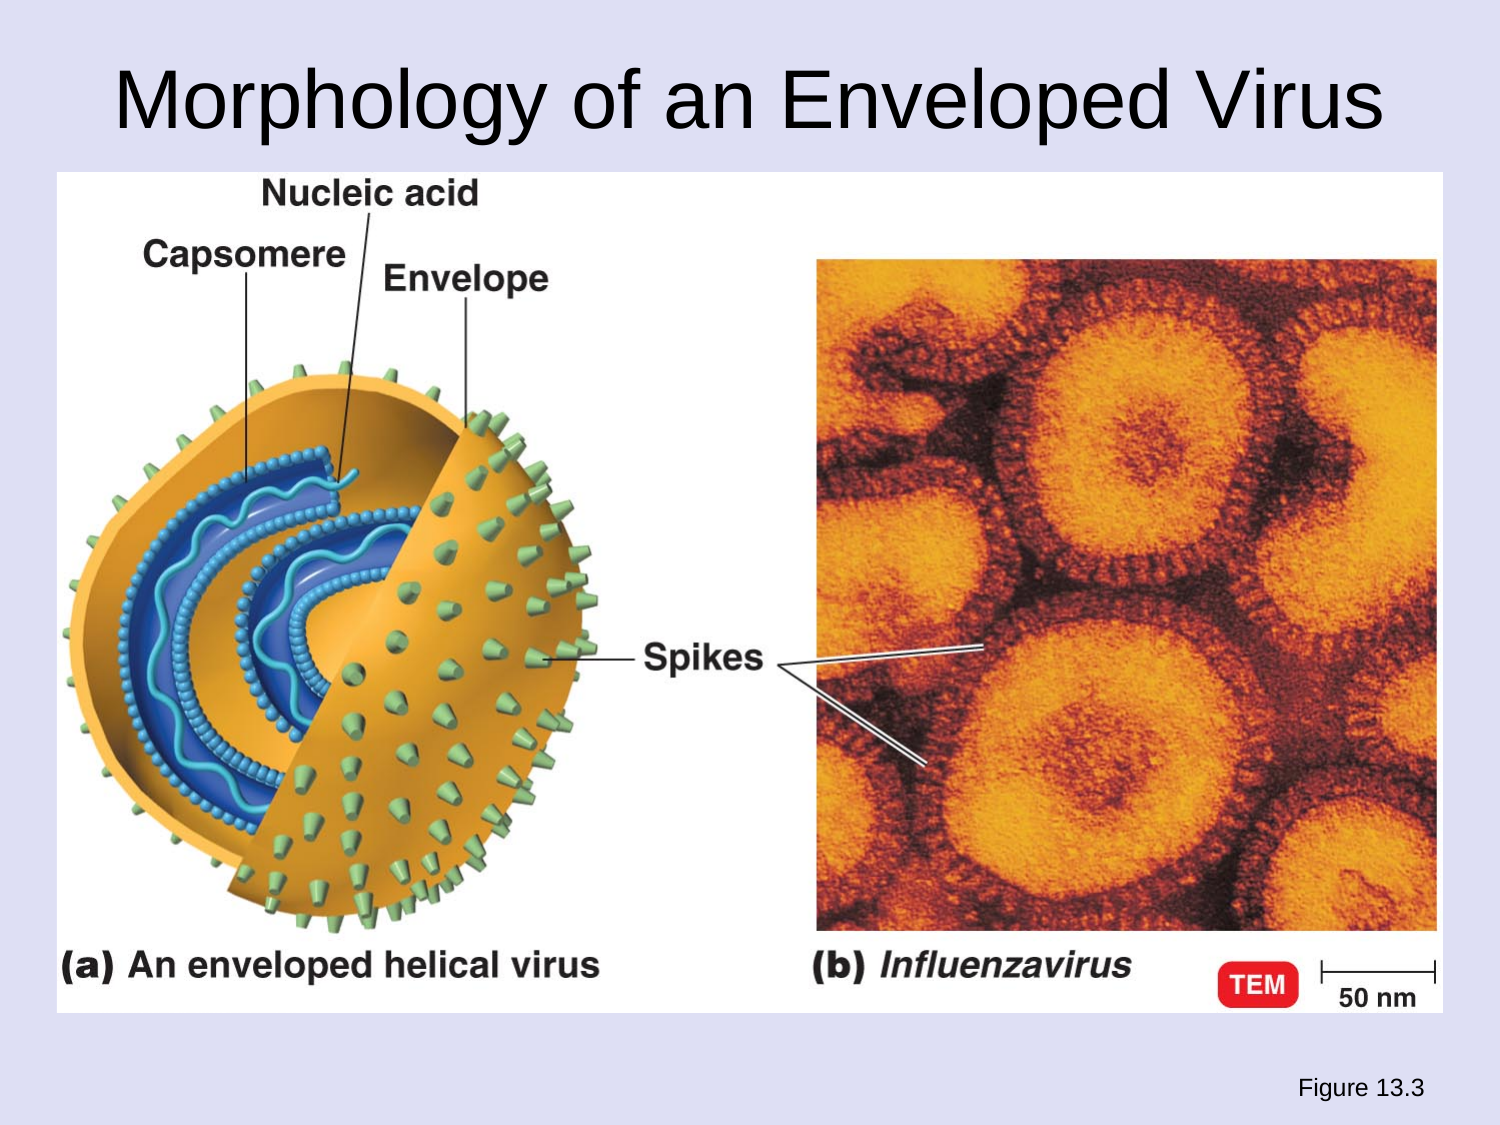

# Morphology of an Enveloped Virus
Figure 13.3